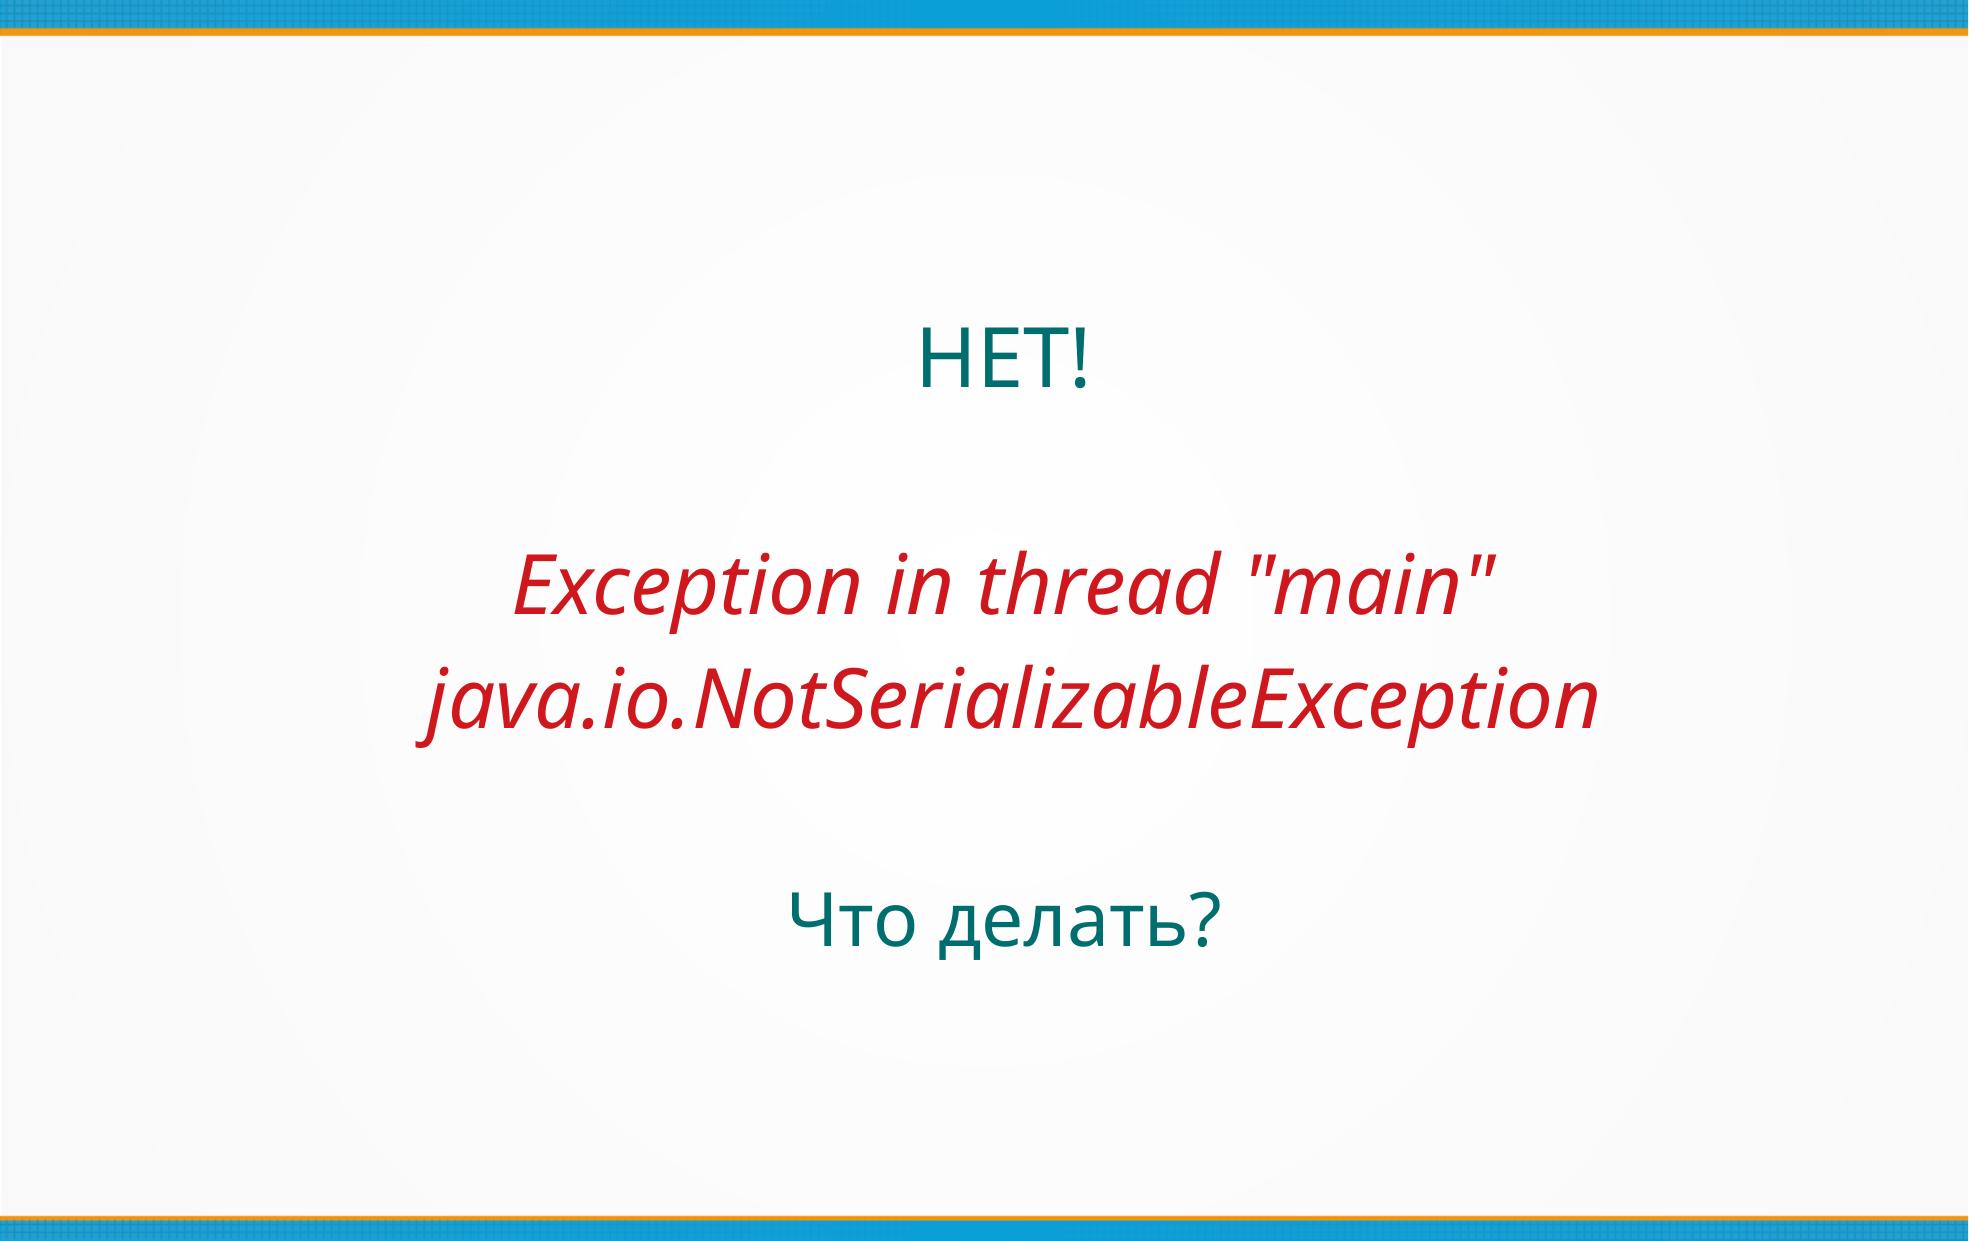

#
НЕТ!
Exception in thread "main"
 java.io.NotSerializableException
Что делать?